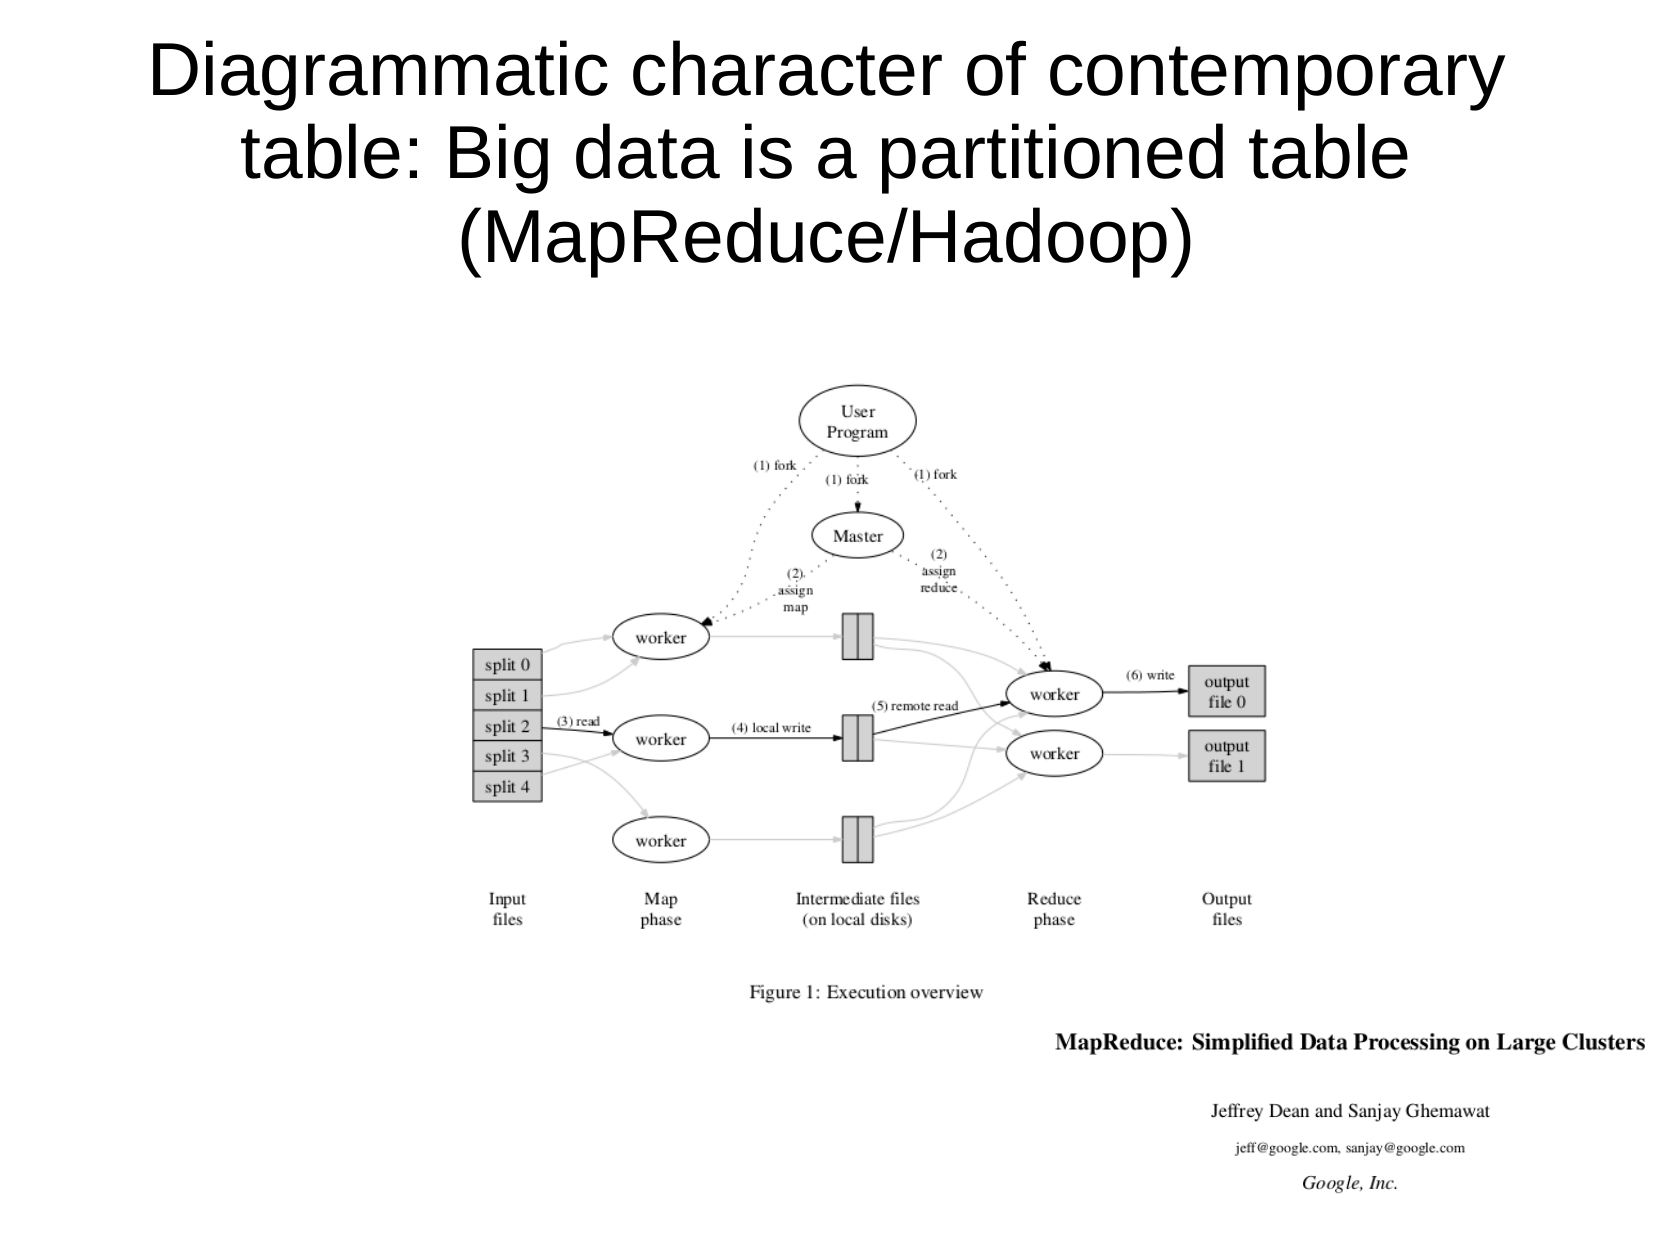

# Diagrammatic character of contemporary table: Big data is a partitioned table (MapReduce/Hadoop)